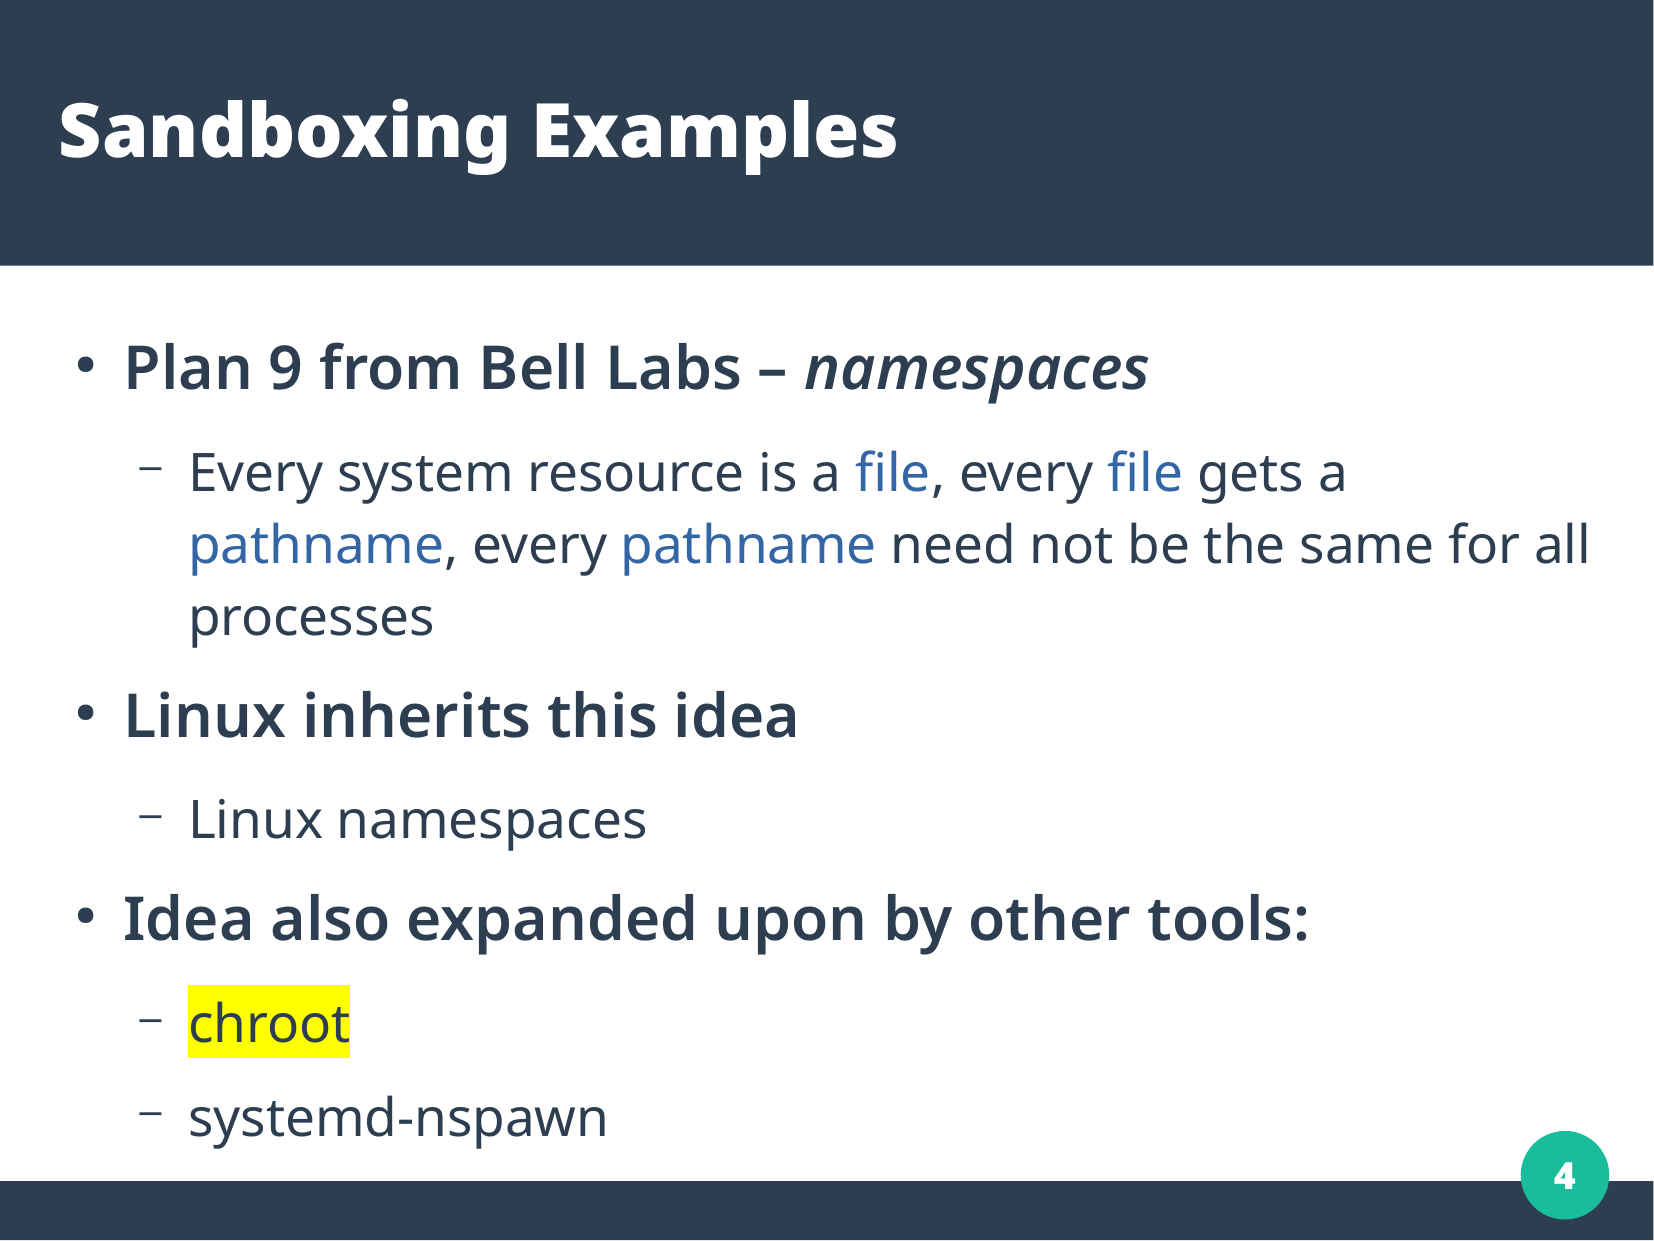

# Sandboxing Examples
Plan 9 from Bell Labs – namespaces
Every system resource is a file, every file gets a pathname, every pathname need not be the same for all processes
Linux inherits this idea
Linux namespaces
Idea also expanded upon by other tools:
chroot
systemd-nspawn
4